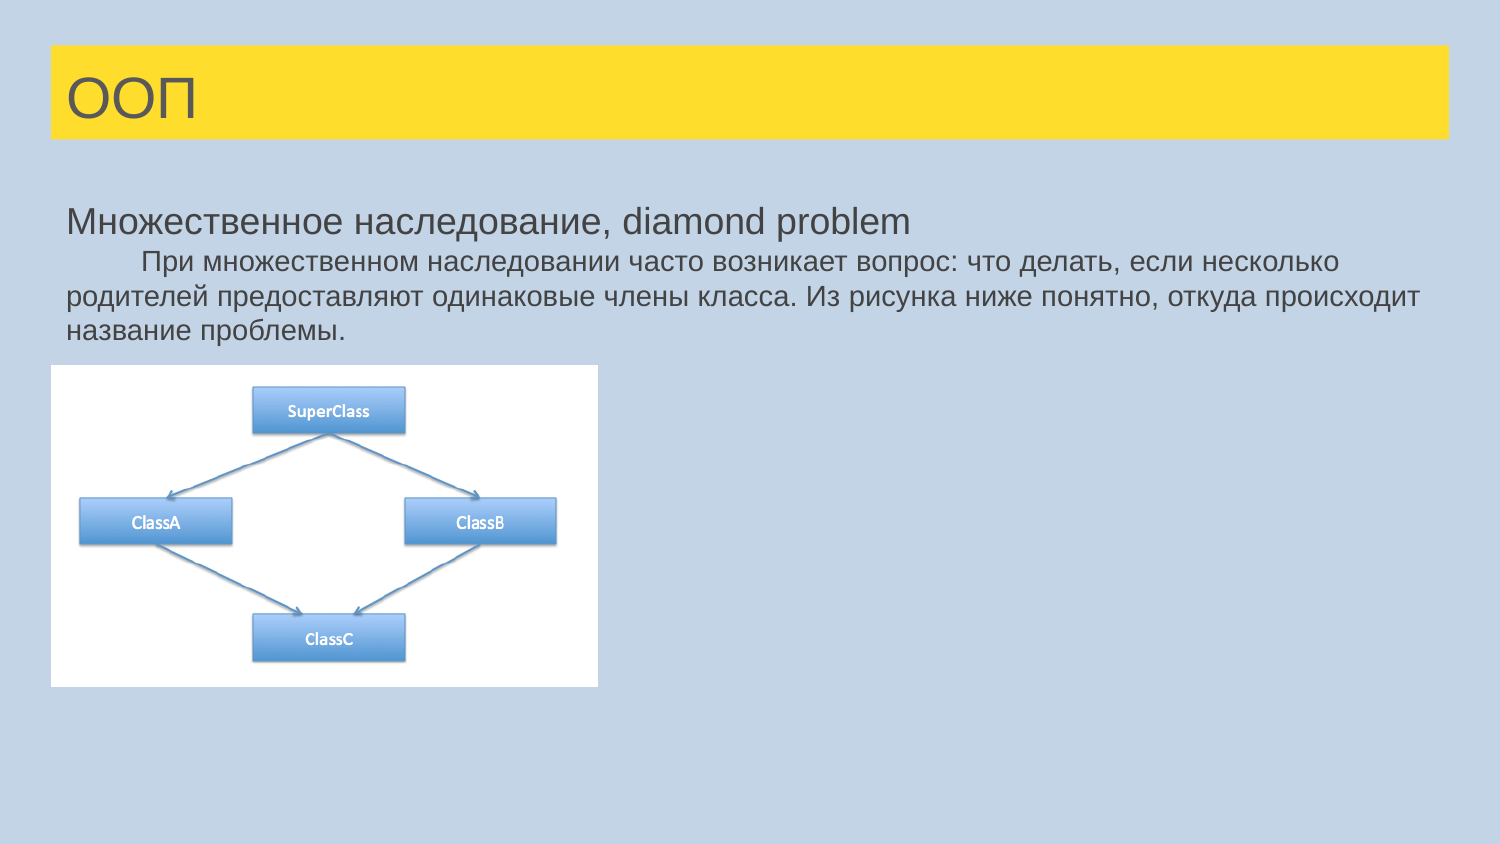

# ООП
Множественное наследование, diamond problem
	При множественном наследовании часто возникает вопрос: что делать, если несколько родителей предоставляют одинаковые члены класса. Из рисунка ниже понятно, откуда происходит название проблемы.